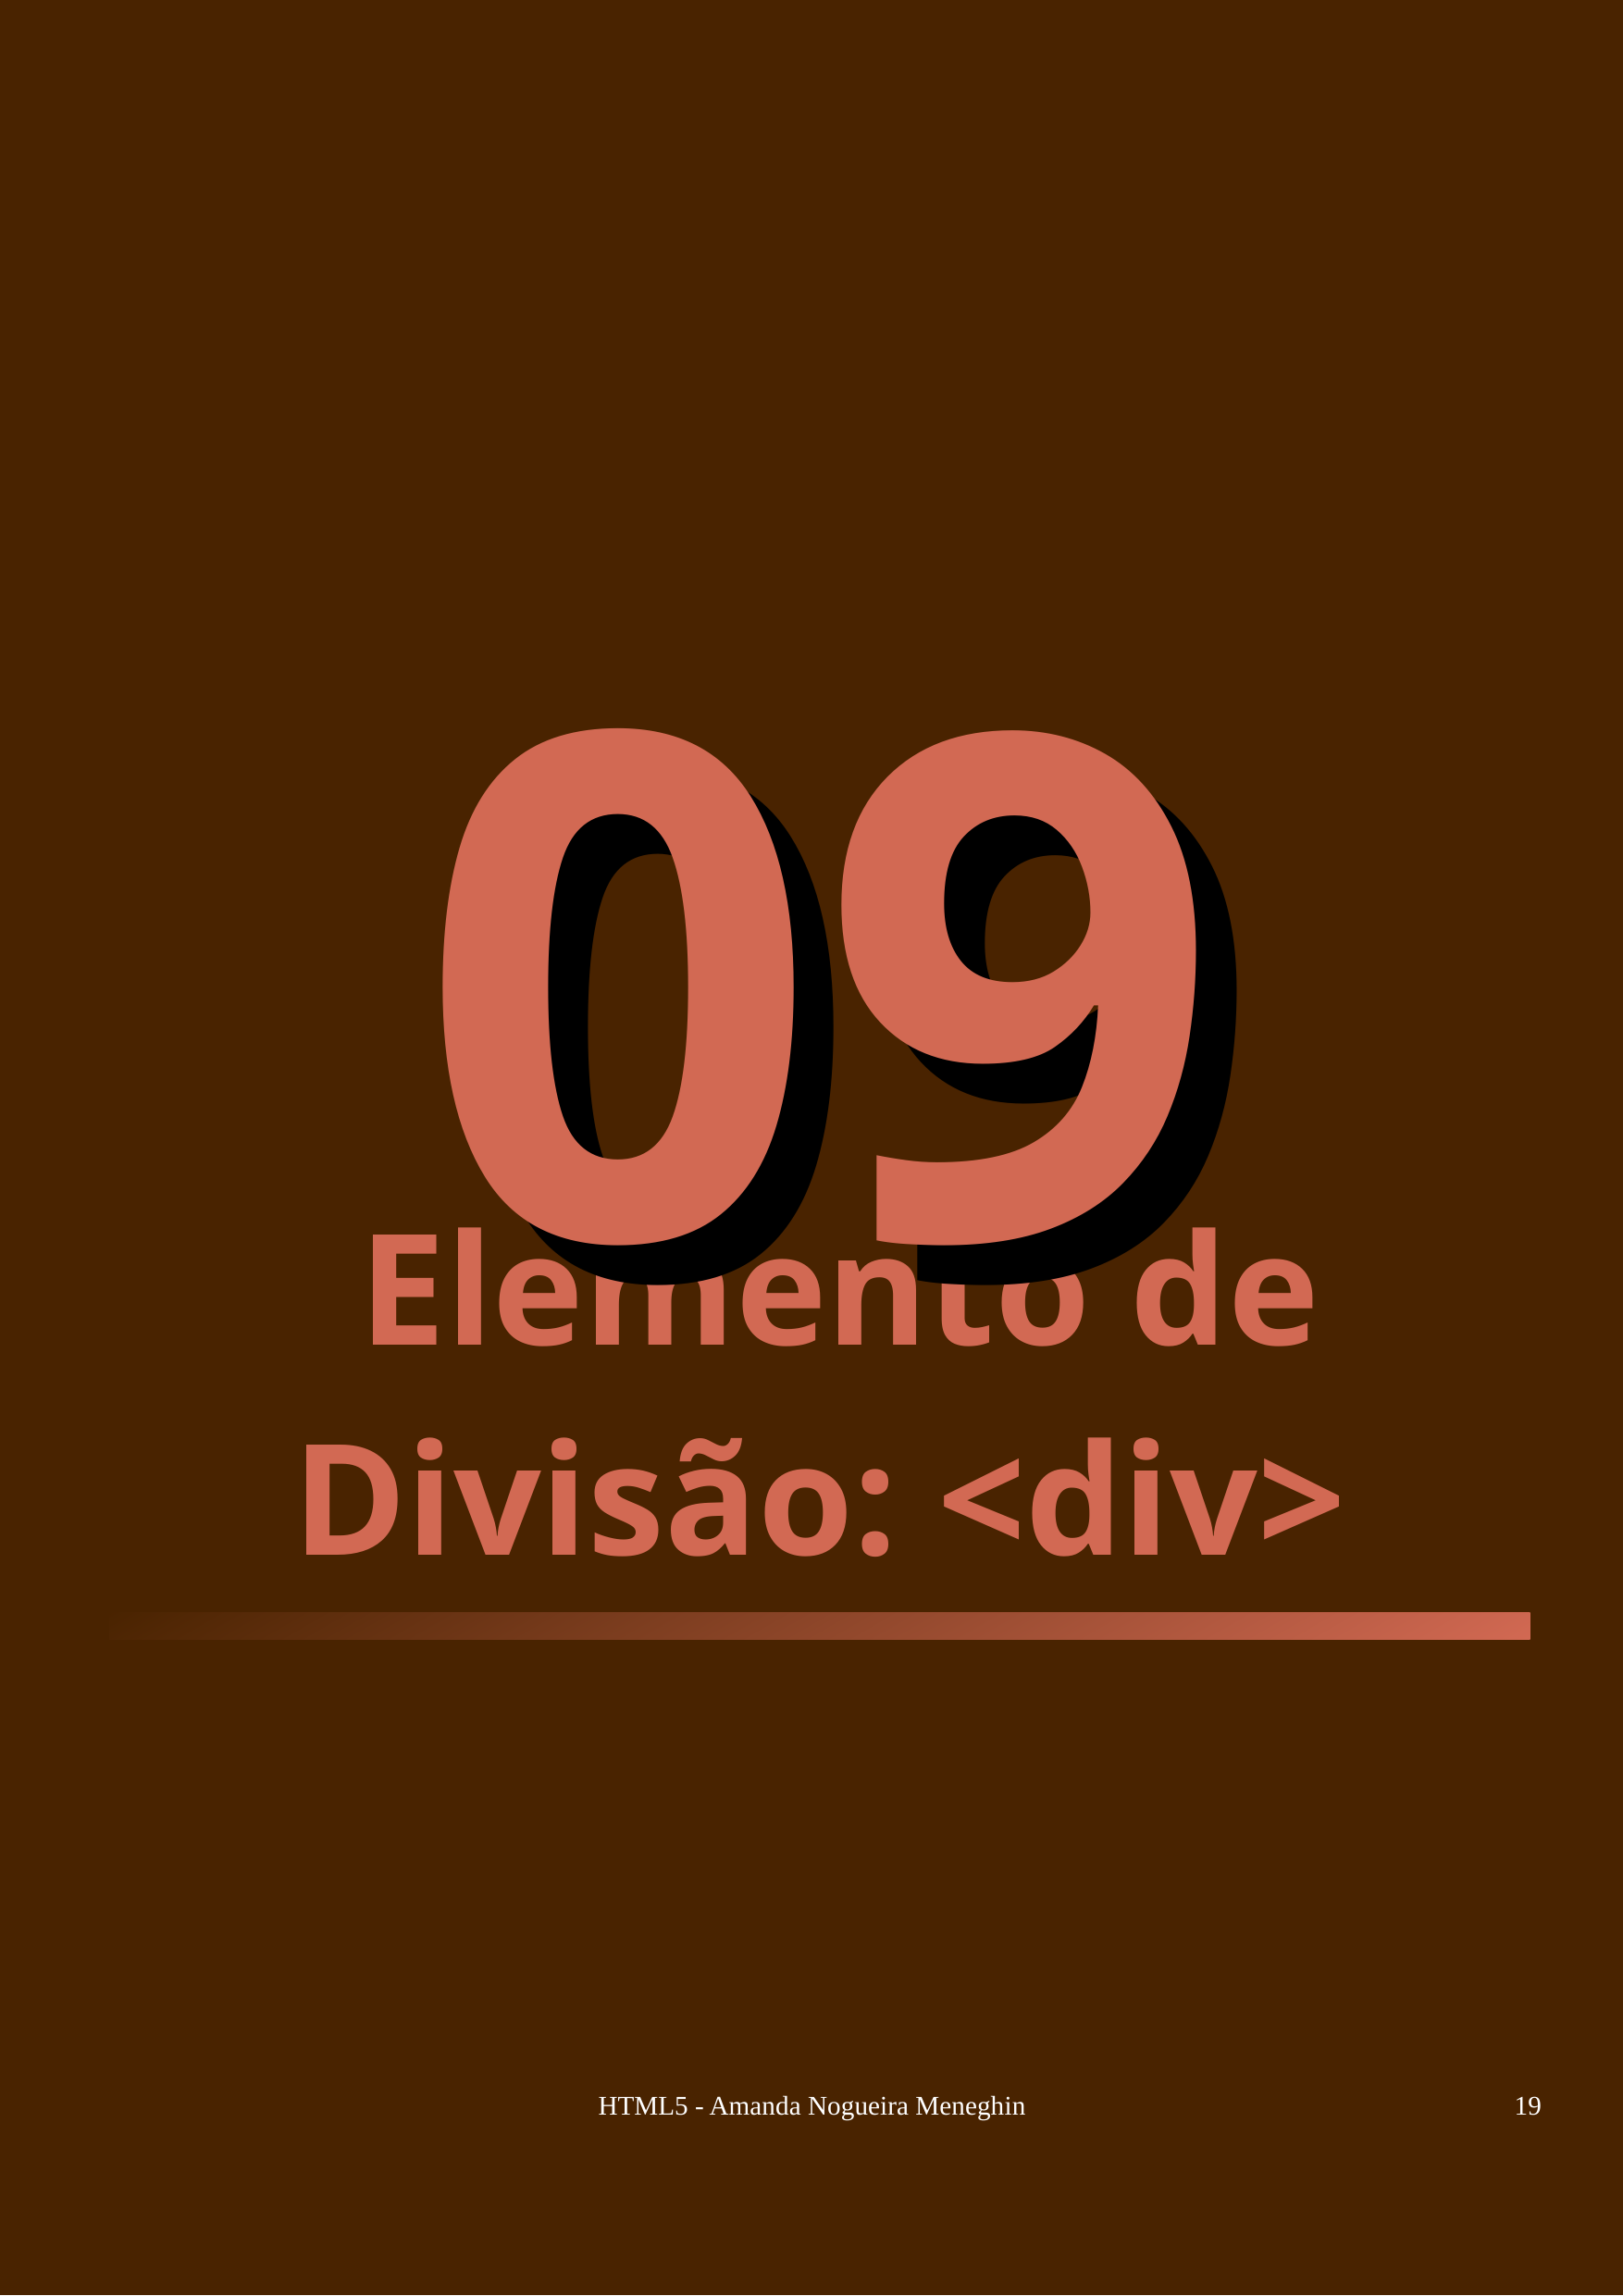

09
 Elemento de Divisão: <div>
HTML5 - Amanda Nogueira Meneghin
19